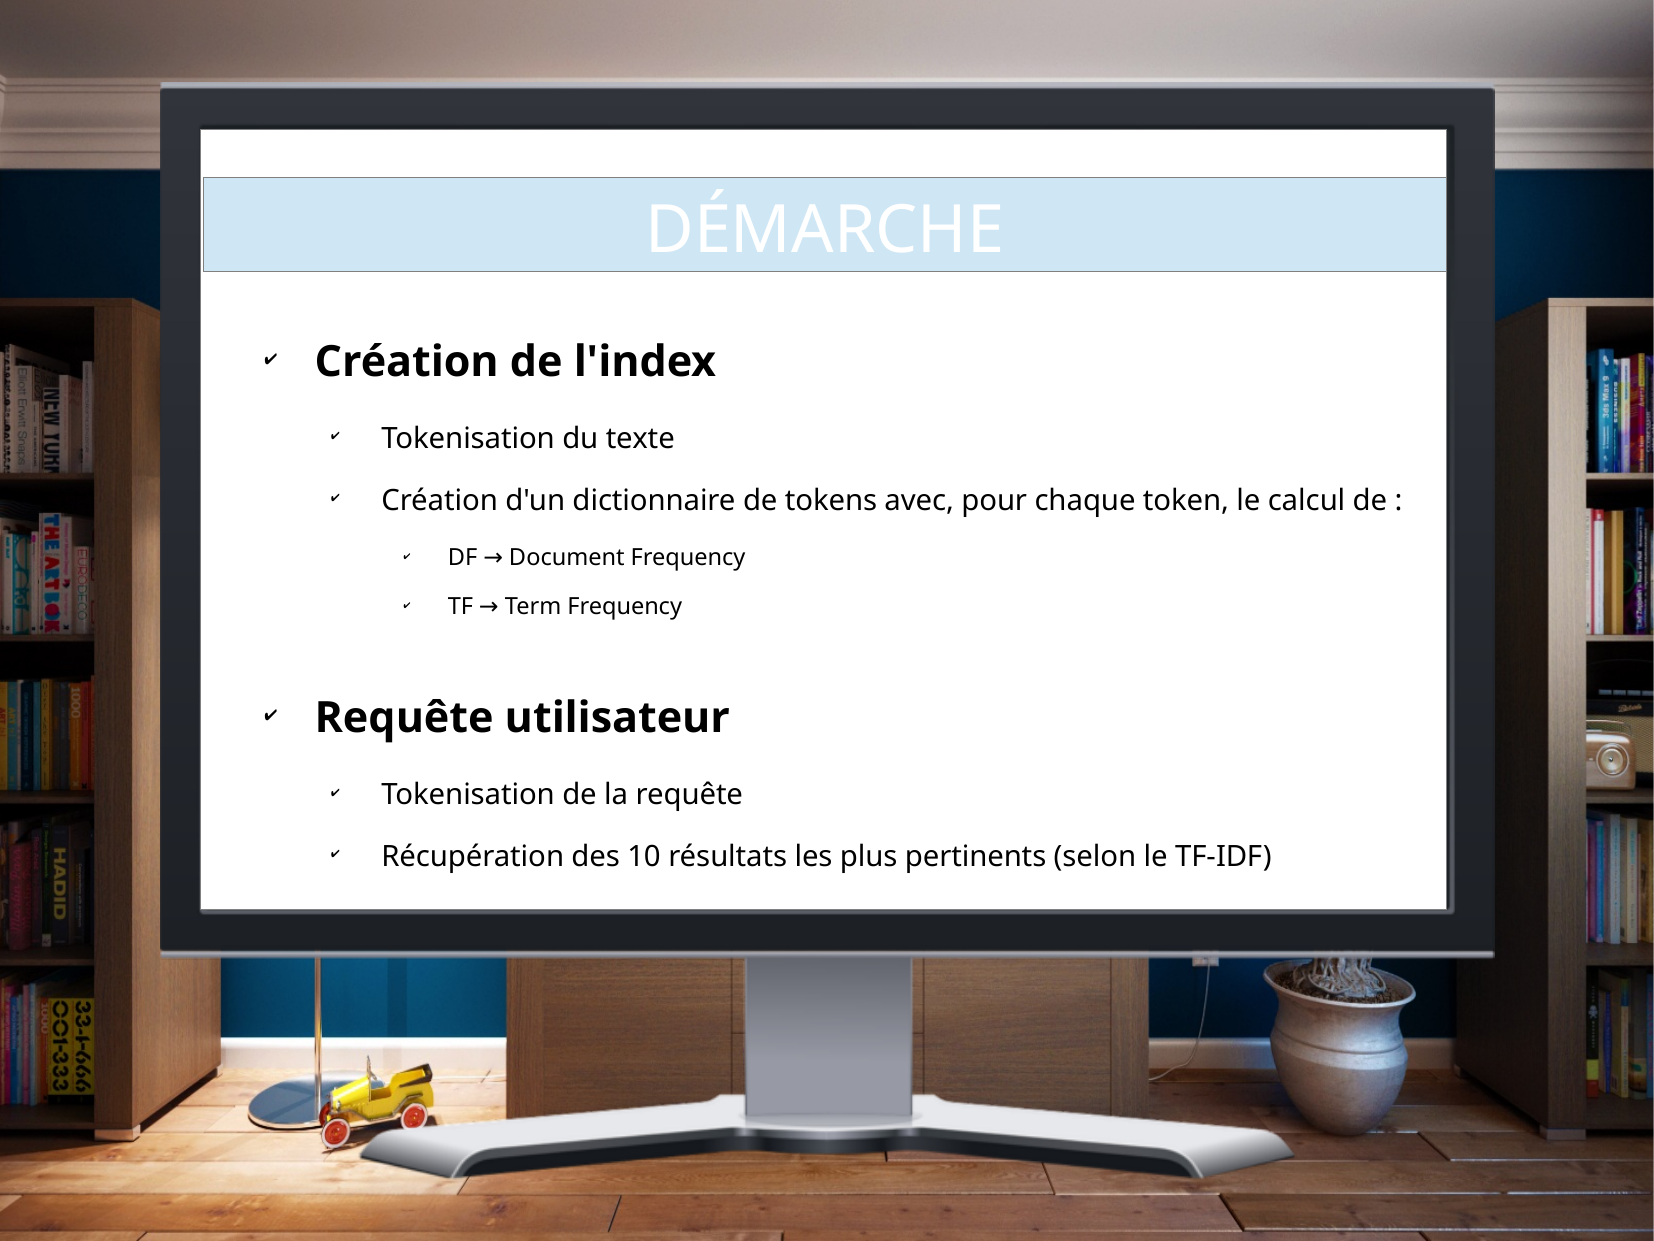

# DÉMARCHE
Création de l'index
Tokenisation du texte
Création d'un dictionnaire de tokens avec, pour chaque token, le calcul de :
DF → Document Frequency
TF → Term Frequency
Requête utilisateur
Tokenisation de la requête
Récupération des 10 résultats les plus pertinents (selon le TF-IDF)